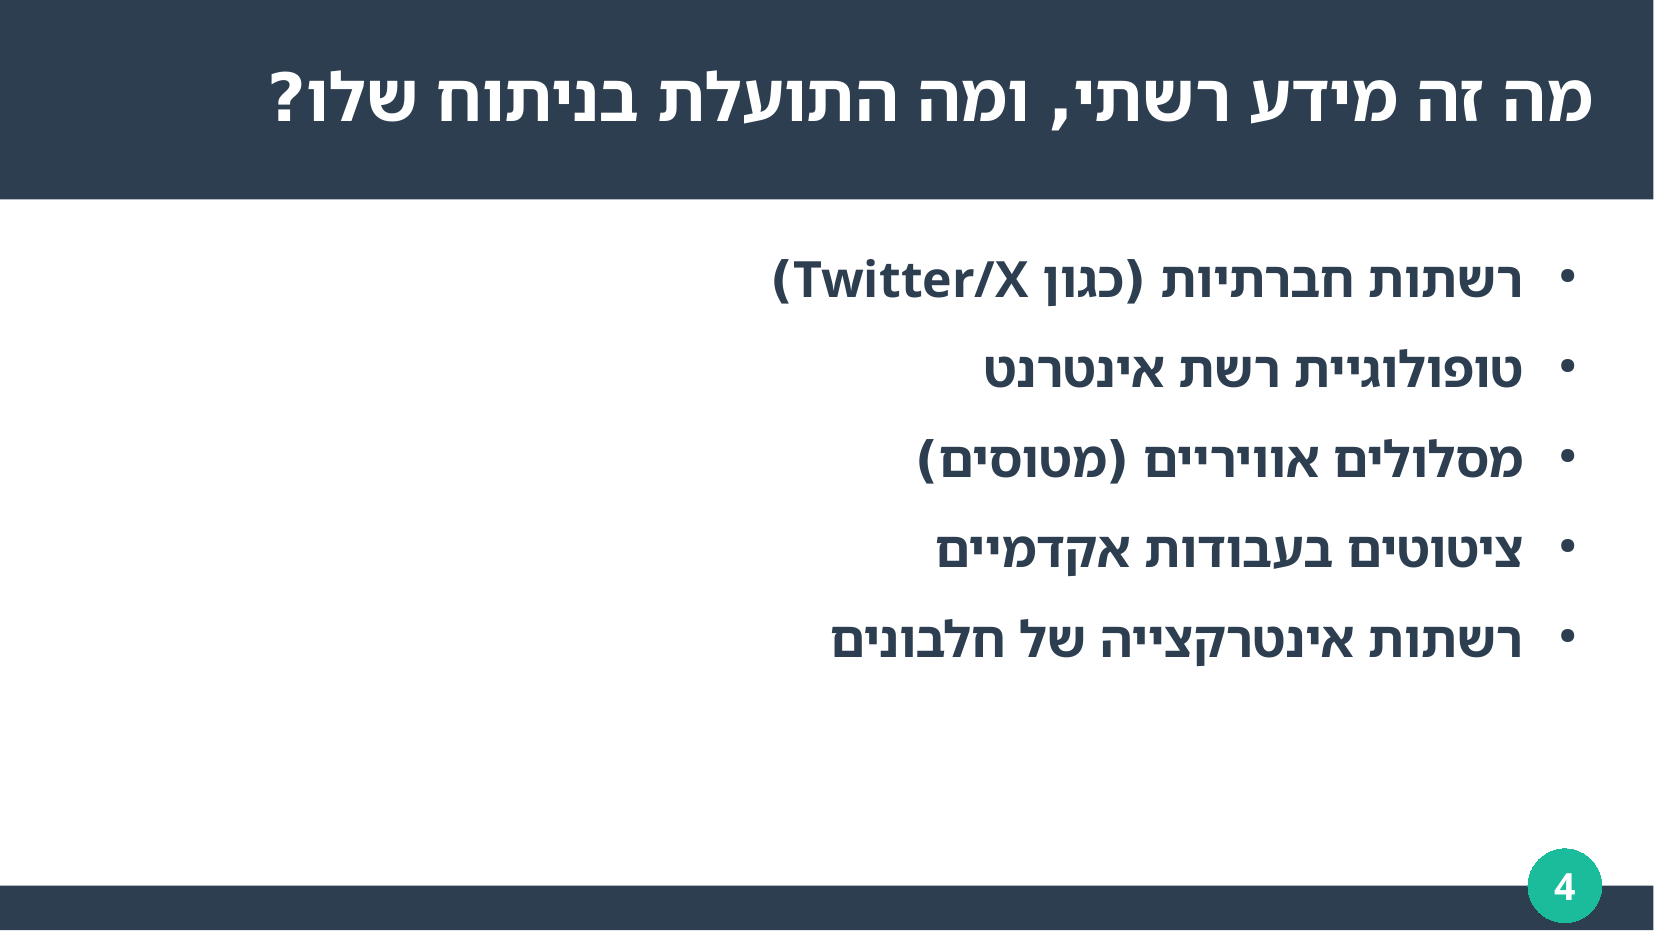

# מה זה מידע רשתי, ומה התועלת בניתוח שלו?
רשתות חברתיות (כגון Twitter/X)
טופולוגיית רשת אינטרנט
מסלולים אוויריים (מטוסים)
ציטוטים בעבודות אקדמיים
רשתות אינטרקצייה של חלבונים
4